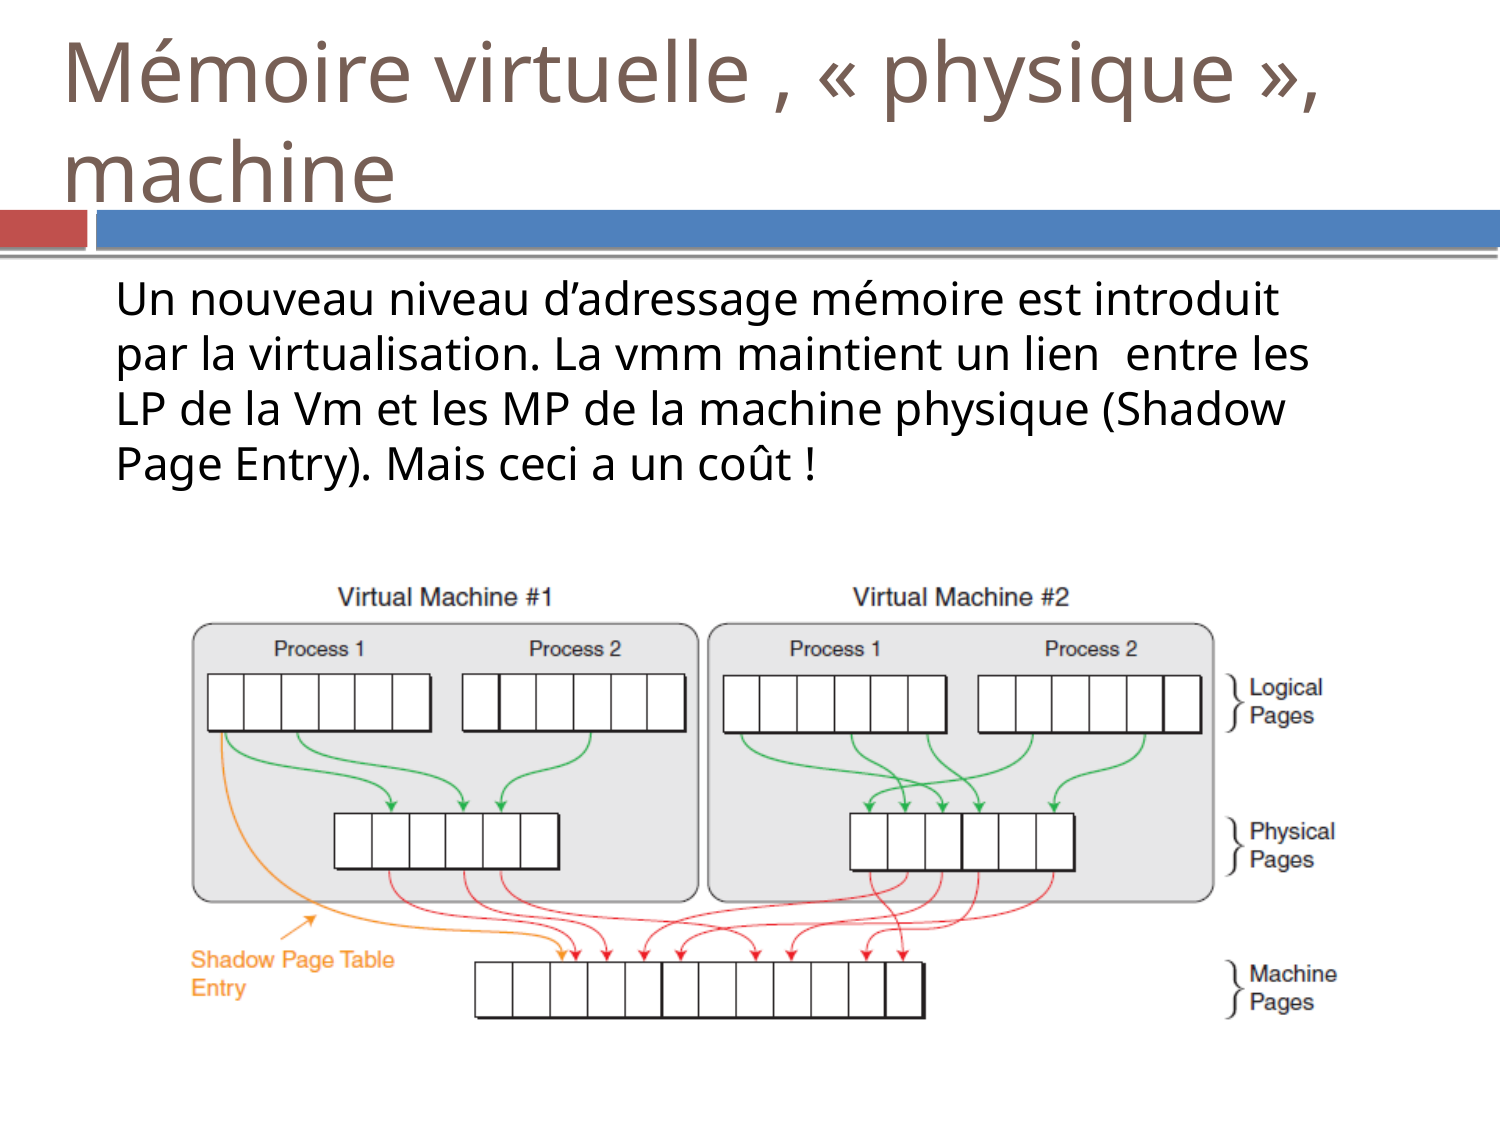

Mémoire virtuelle , « physique », machine
Un nouveau niveau d’adressage mémoire est introduit
par la virtualisation. La vmm maintient un lien entre les
LP de la Vm et les MP de la machine physique (Shadow
Page Entry). Mais ceci a un coût !